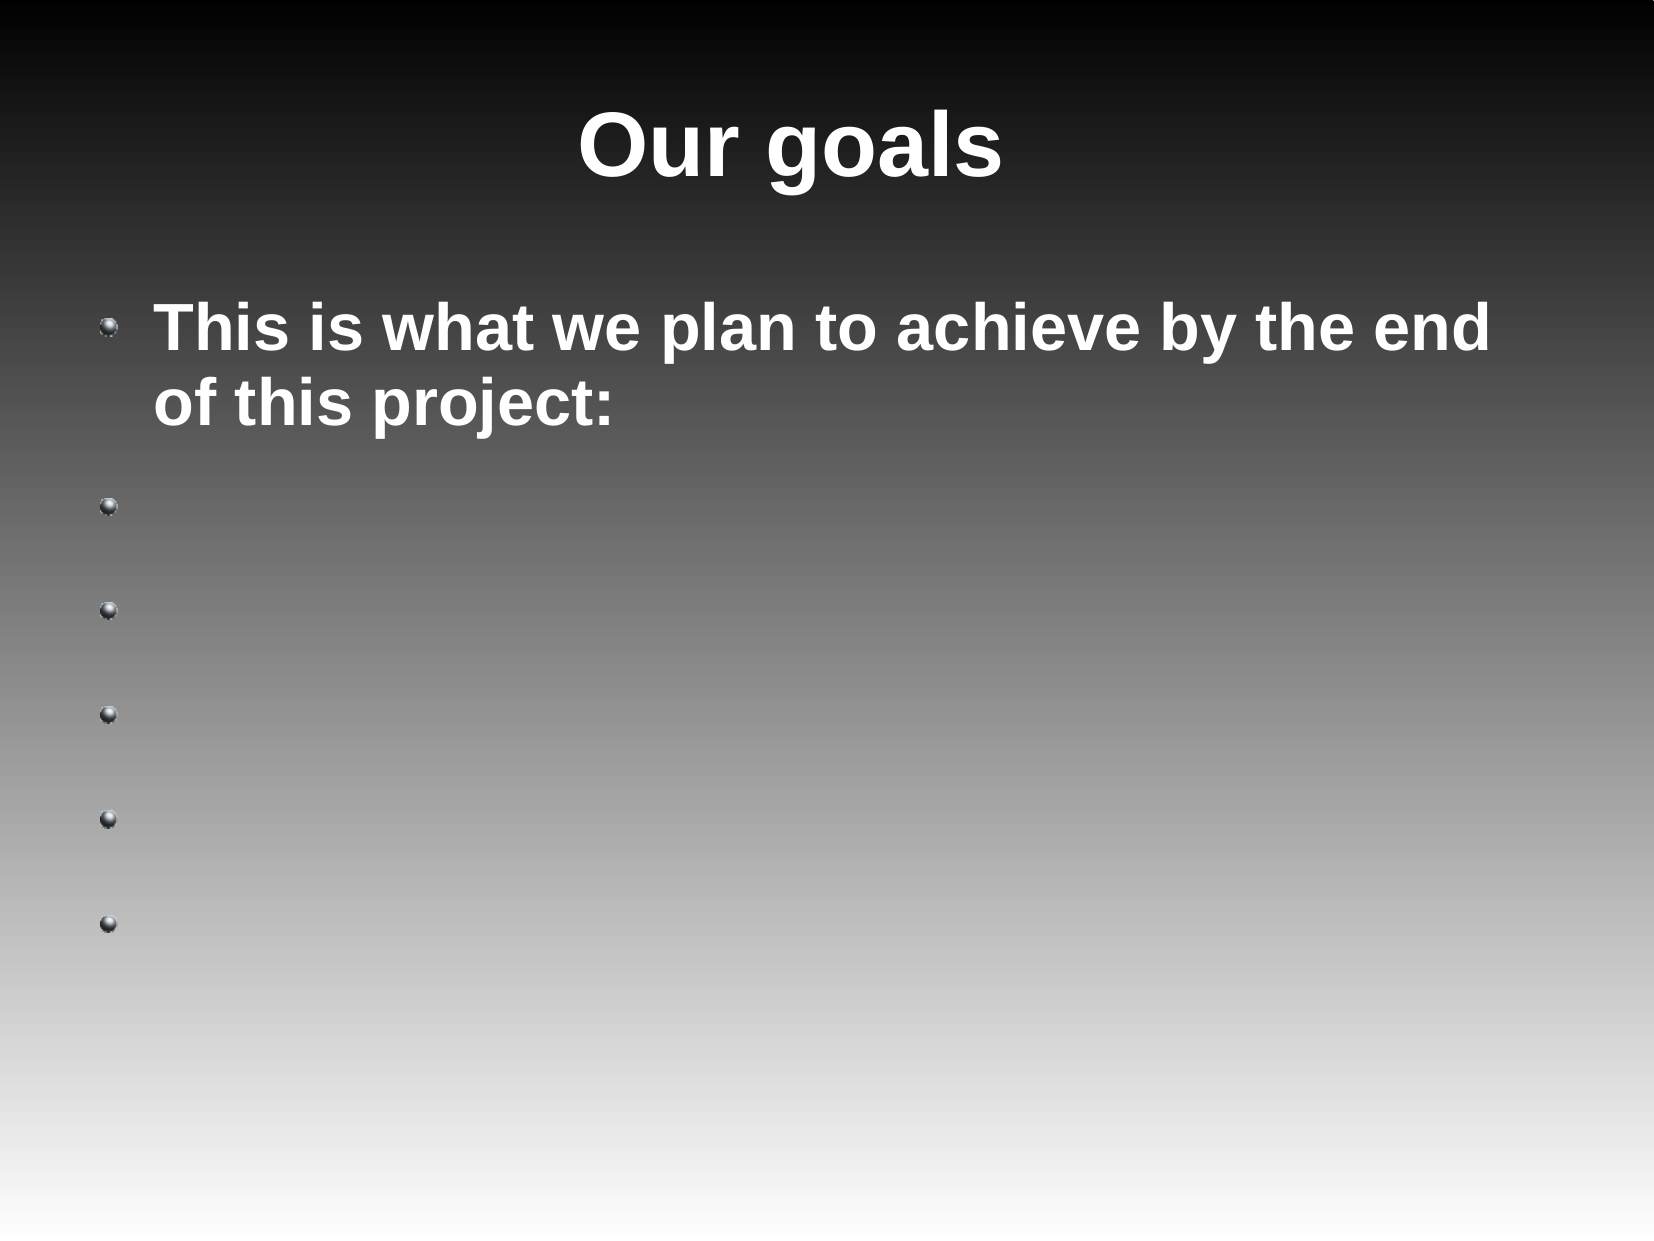

# Our goals
This is what we plan to achieve by the end of this project: